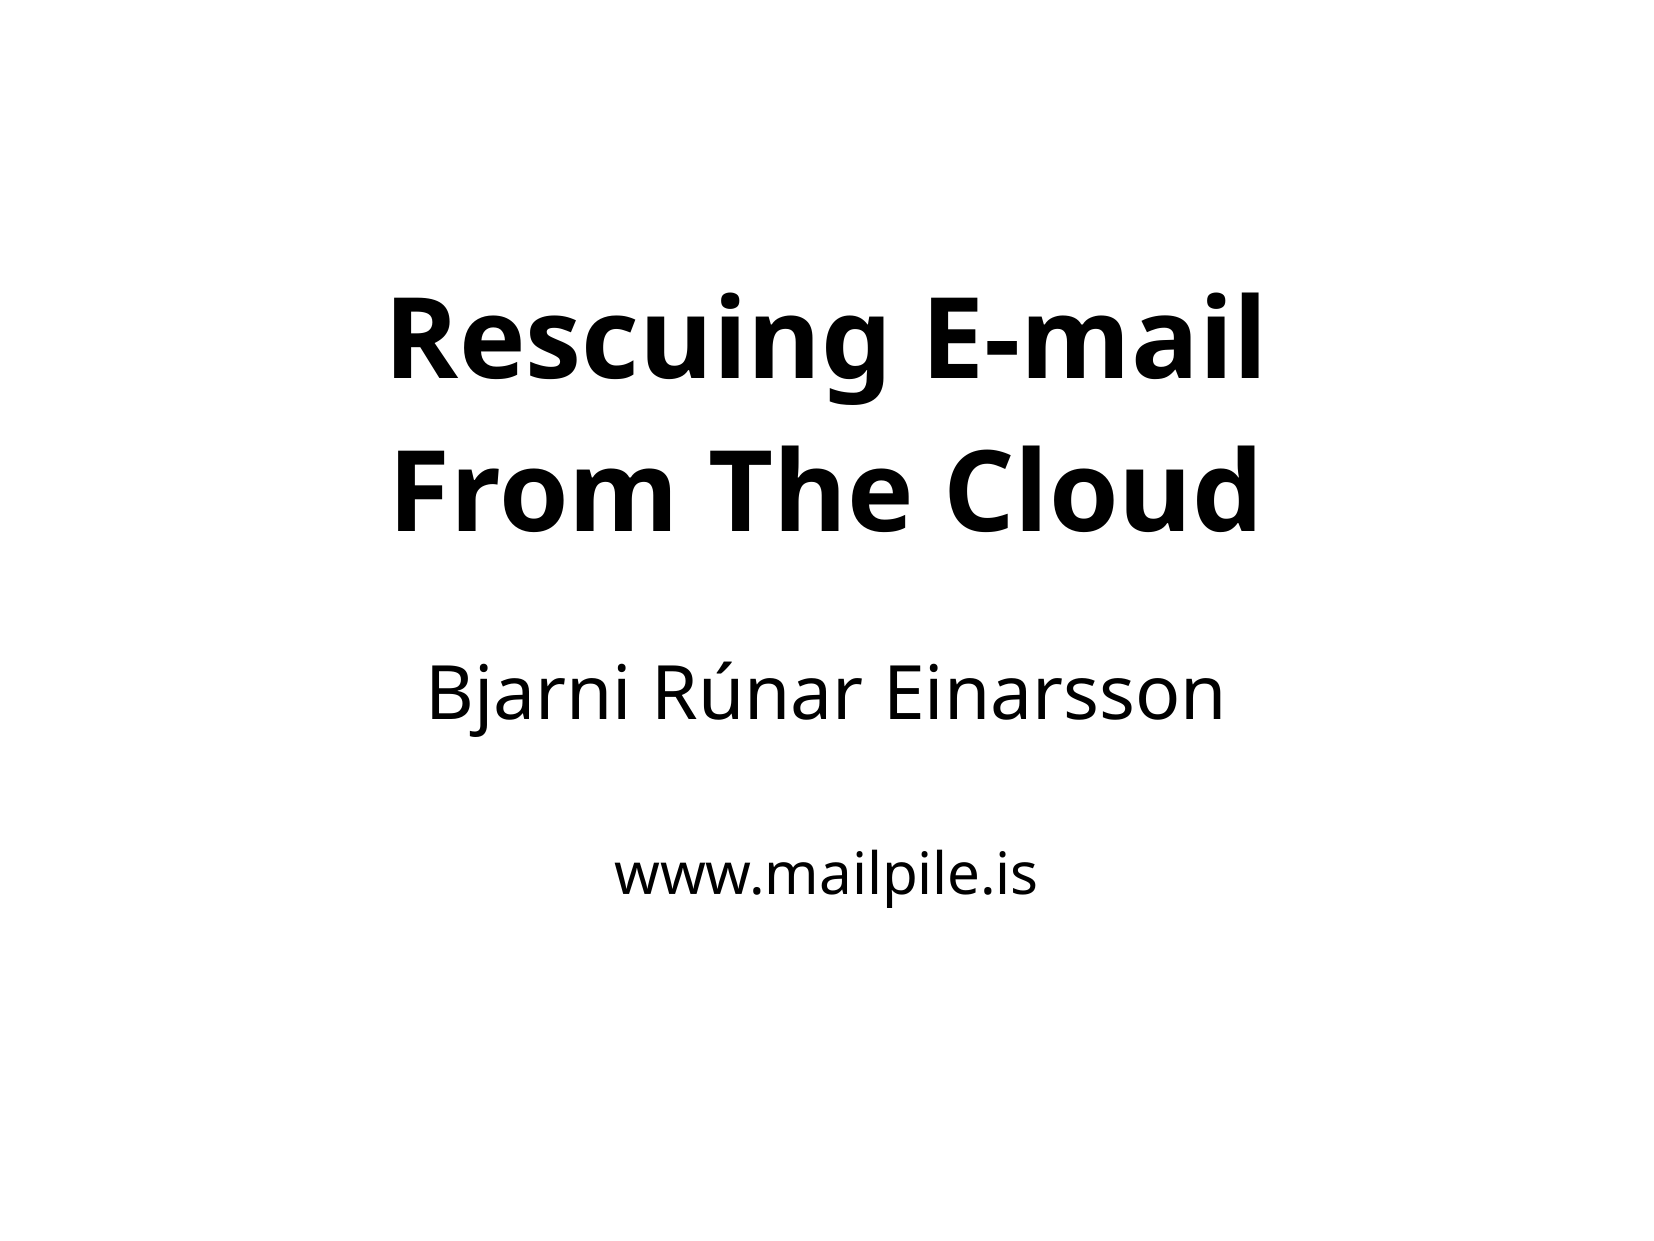

# Rescuing E-mail
From The Cloud
Bjarni Rúnar Einarsson
www.mailpile.is